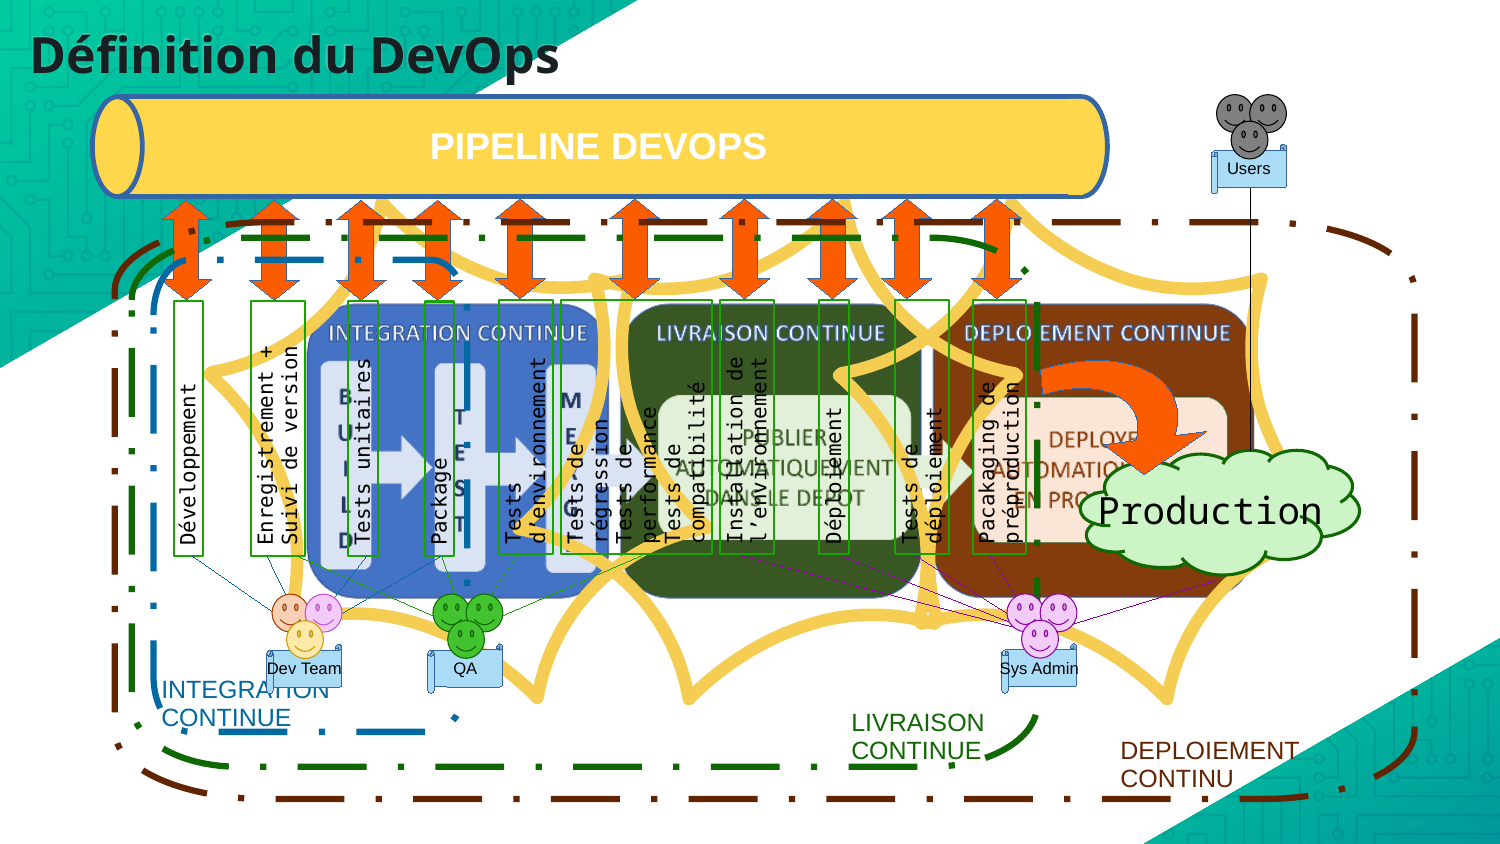

# Définition du DevOps
Users
PIPELINE DEVOPS
Tests de régression
Tests de performance
Tests de compatibilité
Tests d’environnement
Installation de l’environnement
Tests de déploiement
Pacakaging de préproduction
Déploiement
LIVRAISON CONTINUE
INTEGRATION CONTINUE
Développement
Enregistrement +
Suivi de version
Tests unitaires
Package
Production
DEPLOIEMENT CONTINU
Dev Team
QA
Sys Admin